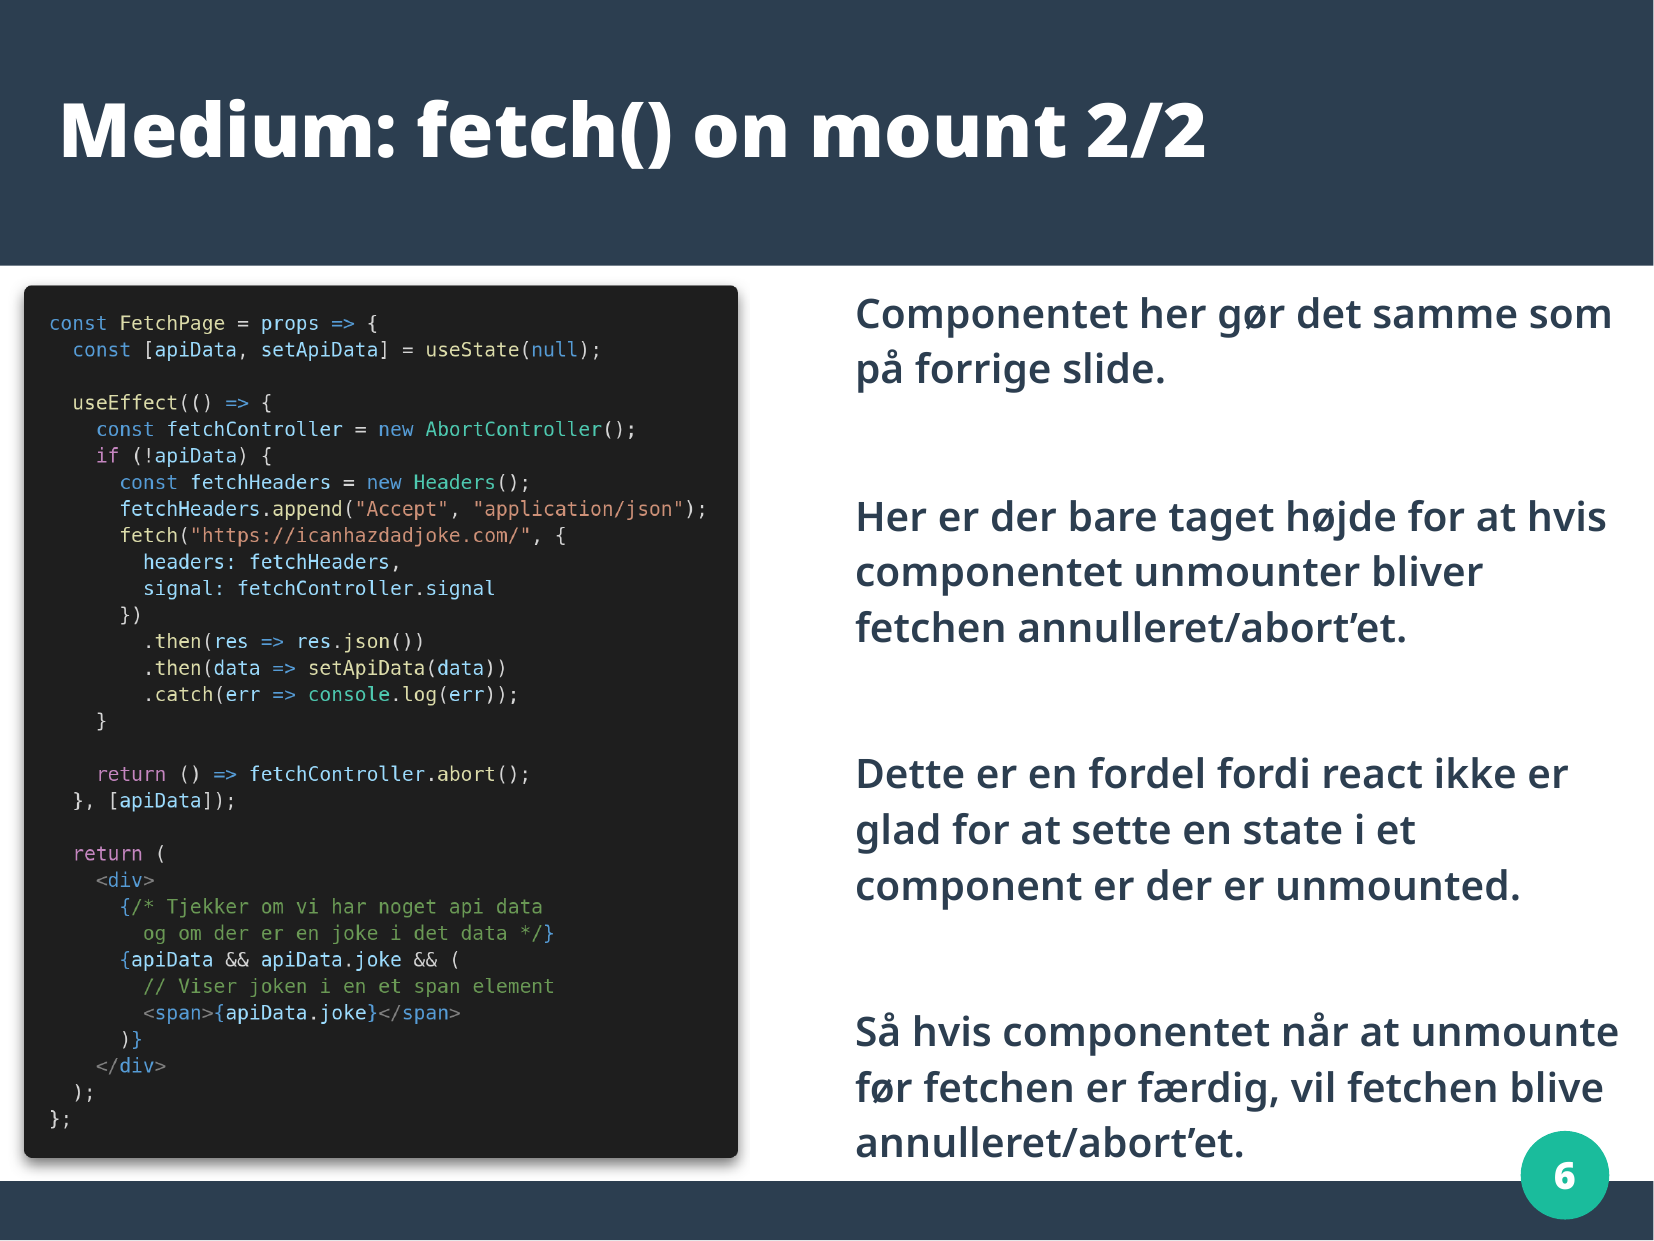

# Medium: fetch() on mount 2/2
Componentet her gør det samme som på forrige slide.
Her er der bare taget højde for at hvis componentet unmounter bliver fetchen annulleret/abort’et.
Dette er en fordel fordi react ikke er glad for at sette en state i et component er der er unmounted.
Så hvis componentet når at unmounte før fetchen er færdig, vil fetchen blive annulleret/abort’et.
6